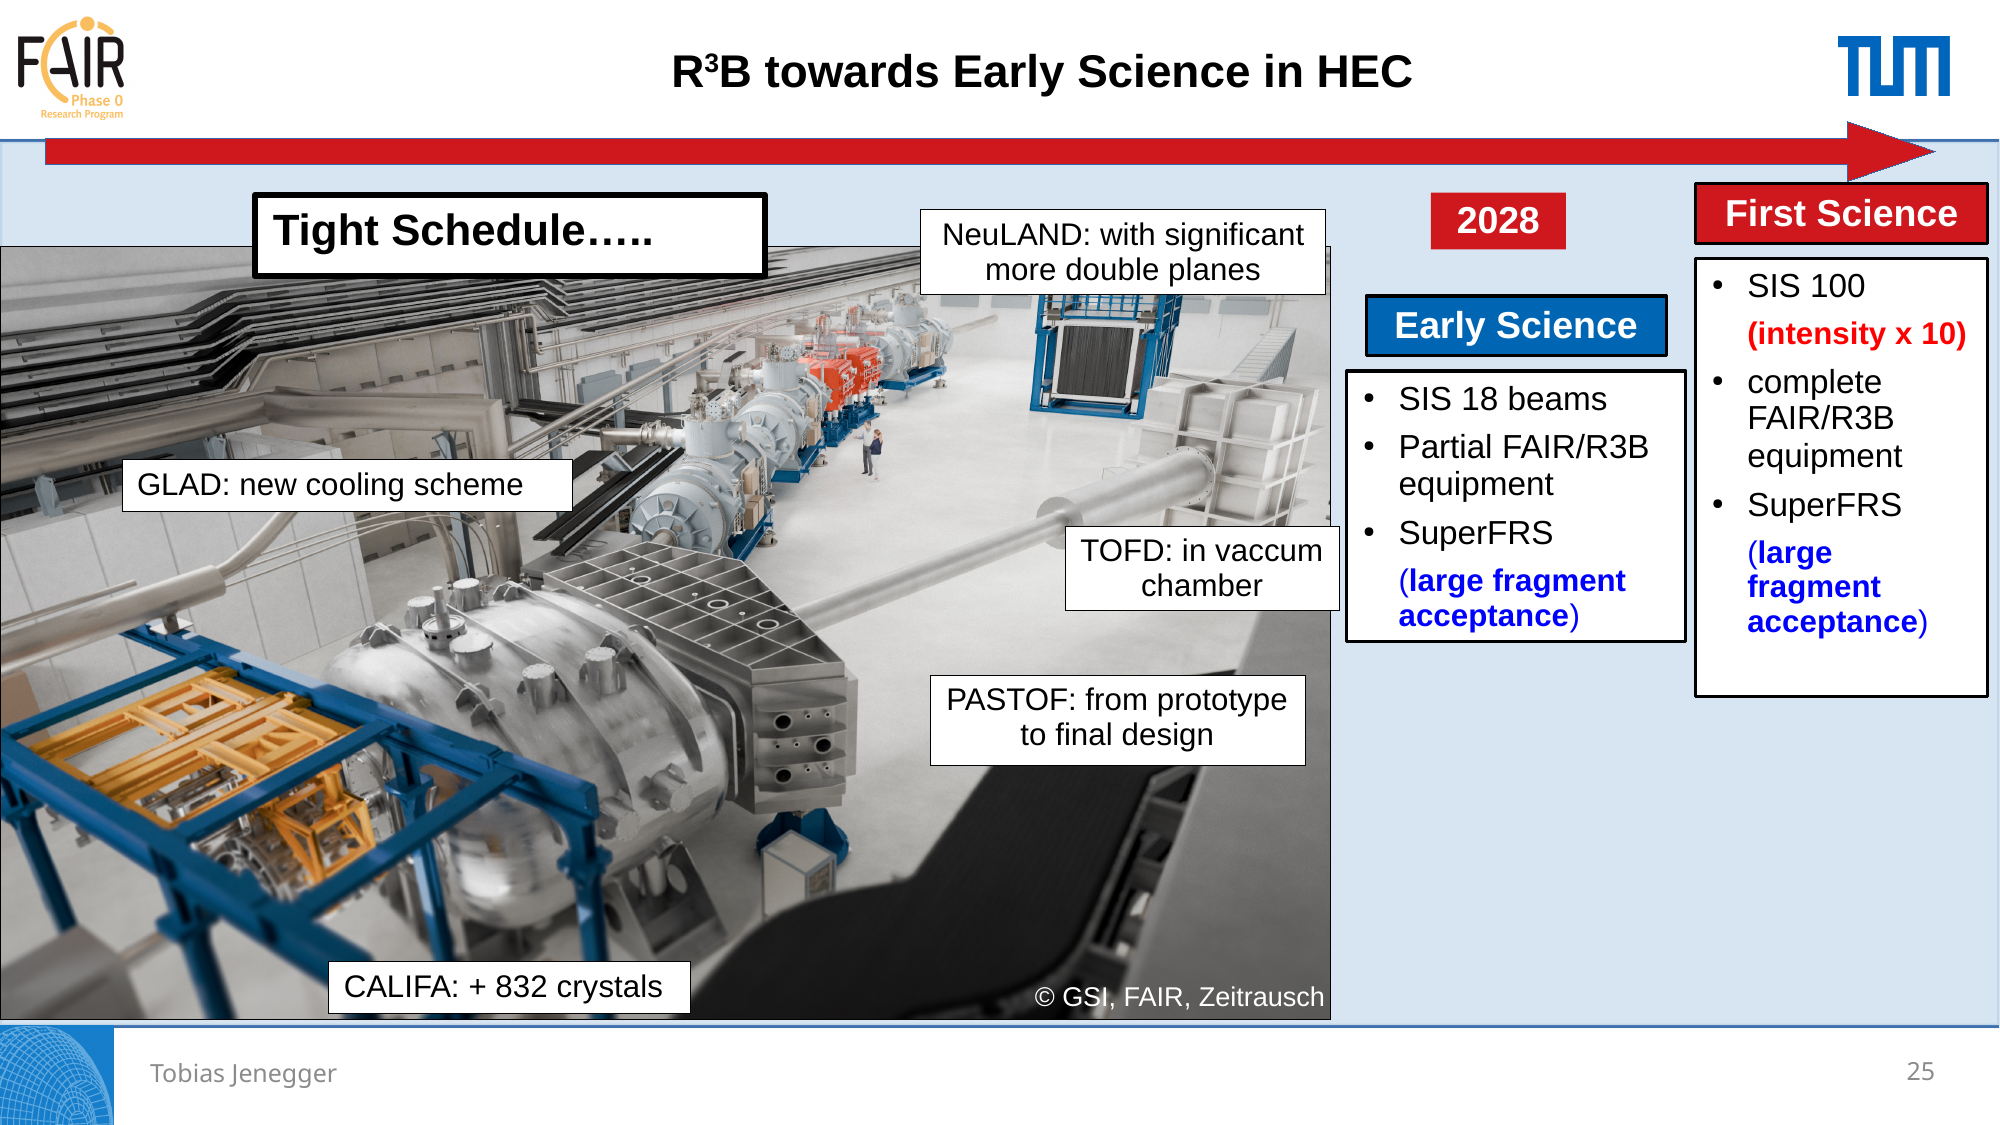

R3B towards Early Science in HEC
First Science
2028
Tight Schedule…..
NeuLAND: with significant more double planes
SIS 100
(intensity x 10)
complete FAIR/R3B equipment
SuperFRS
(large fragment acceptance)
Early Science
SIS 18 beams
Partial FAIR/R3B equipment
SuperFRS
(large fragment acceptance)
GLAD: new cooling scheme
TOFD: in vaccum chamber
PASTOF: from prototype to final design
CALIFA: + 832 crystals
© GSI, FAIR, Zeitrausch
25